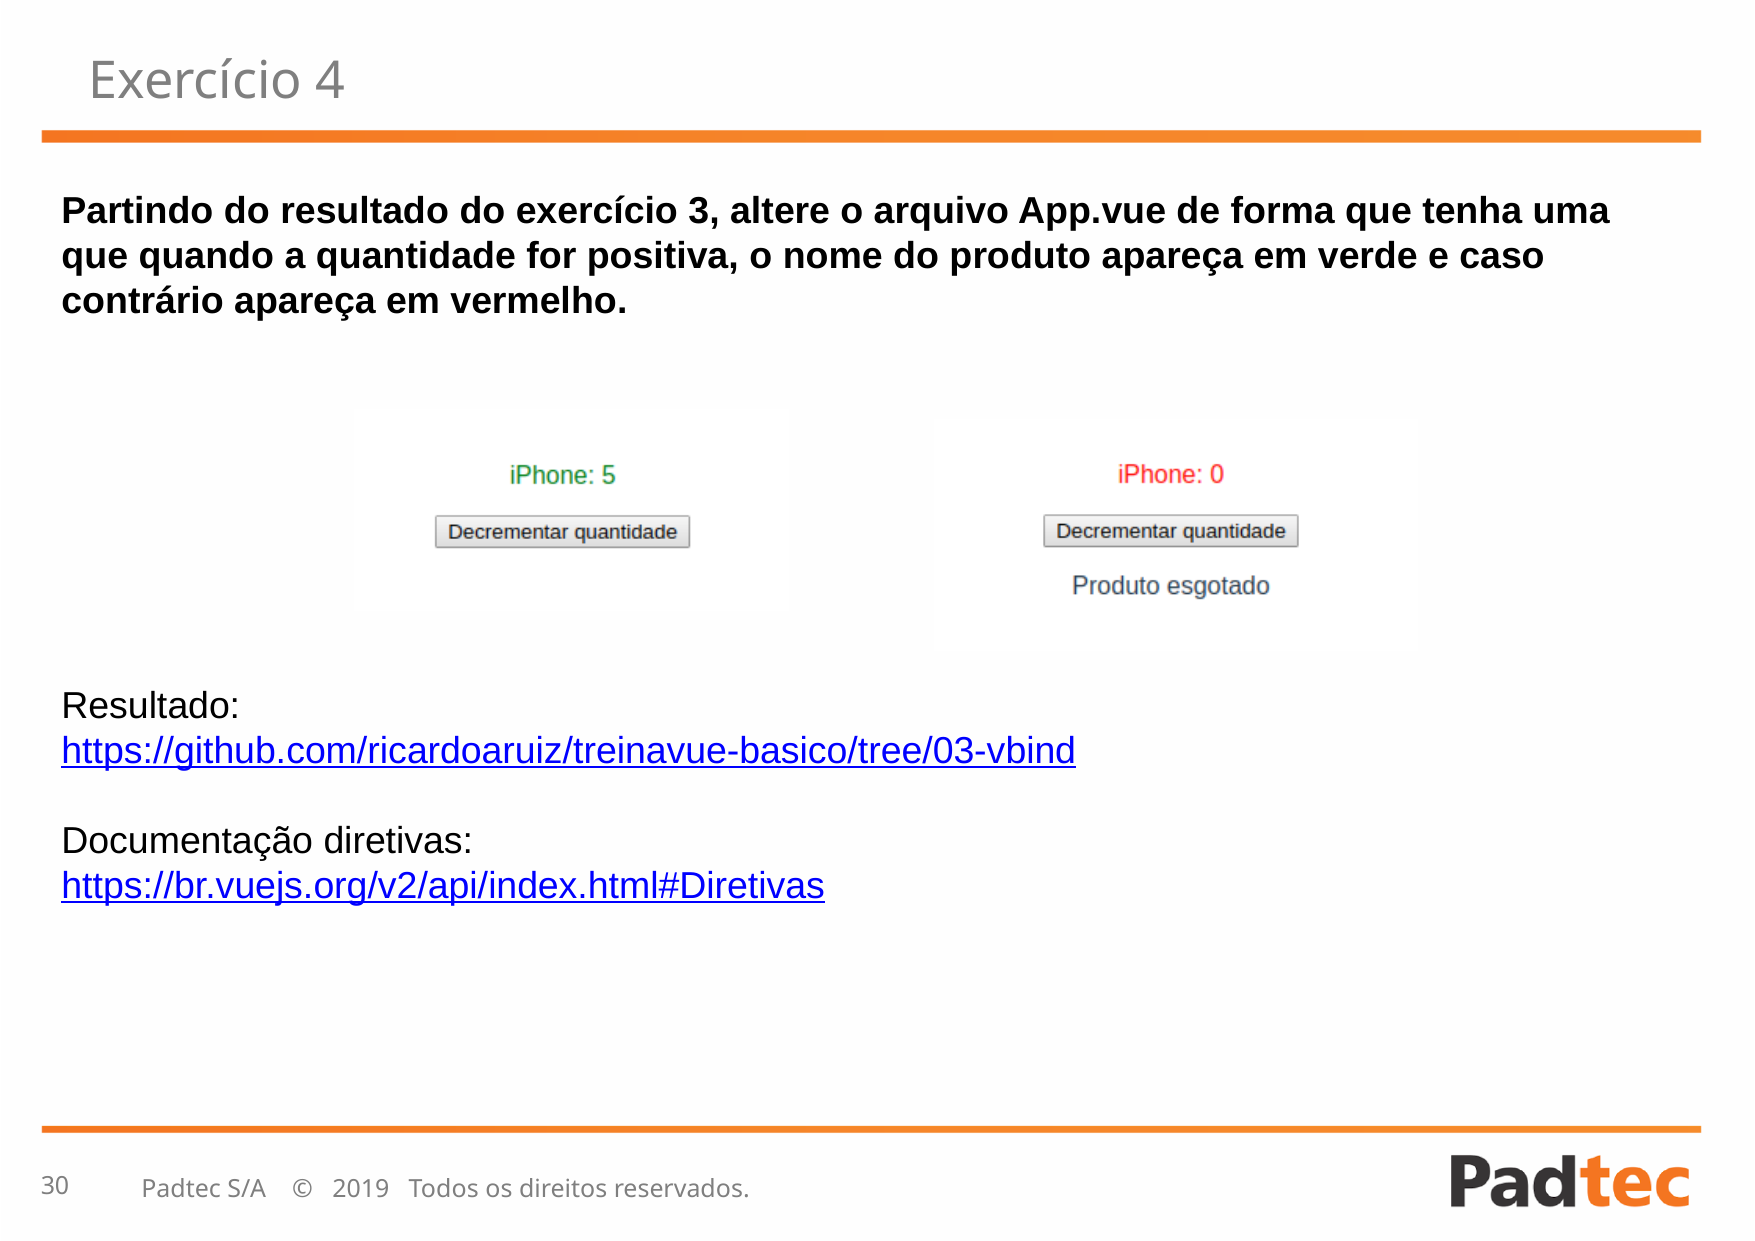

# Exercício 4
Partindo do resultado do exercício 3, altere o arquivo App.vue de forma que tenha uma que quando a quantidade for positiva, o nome do produto apareça em verde e caso contrário apareça em vermelho.
Resultado:
https://github.com/ricardoaruiz/treinavue-basico/tree/03-vbind
Documentação diretivas:
https://br.vuejs.org/v2/api/index.html#Diretivas